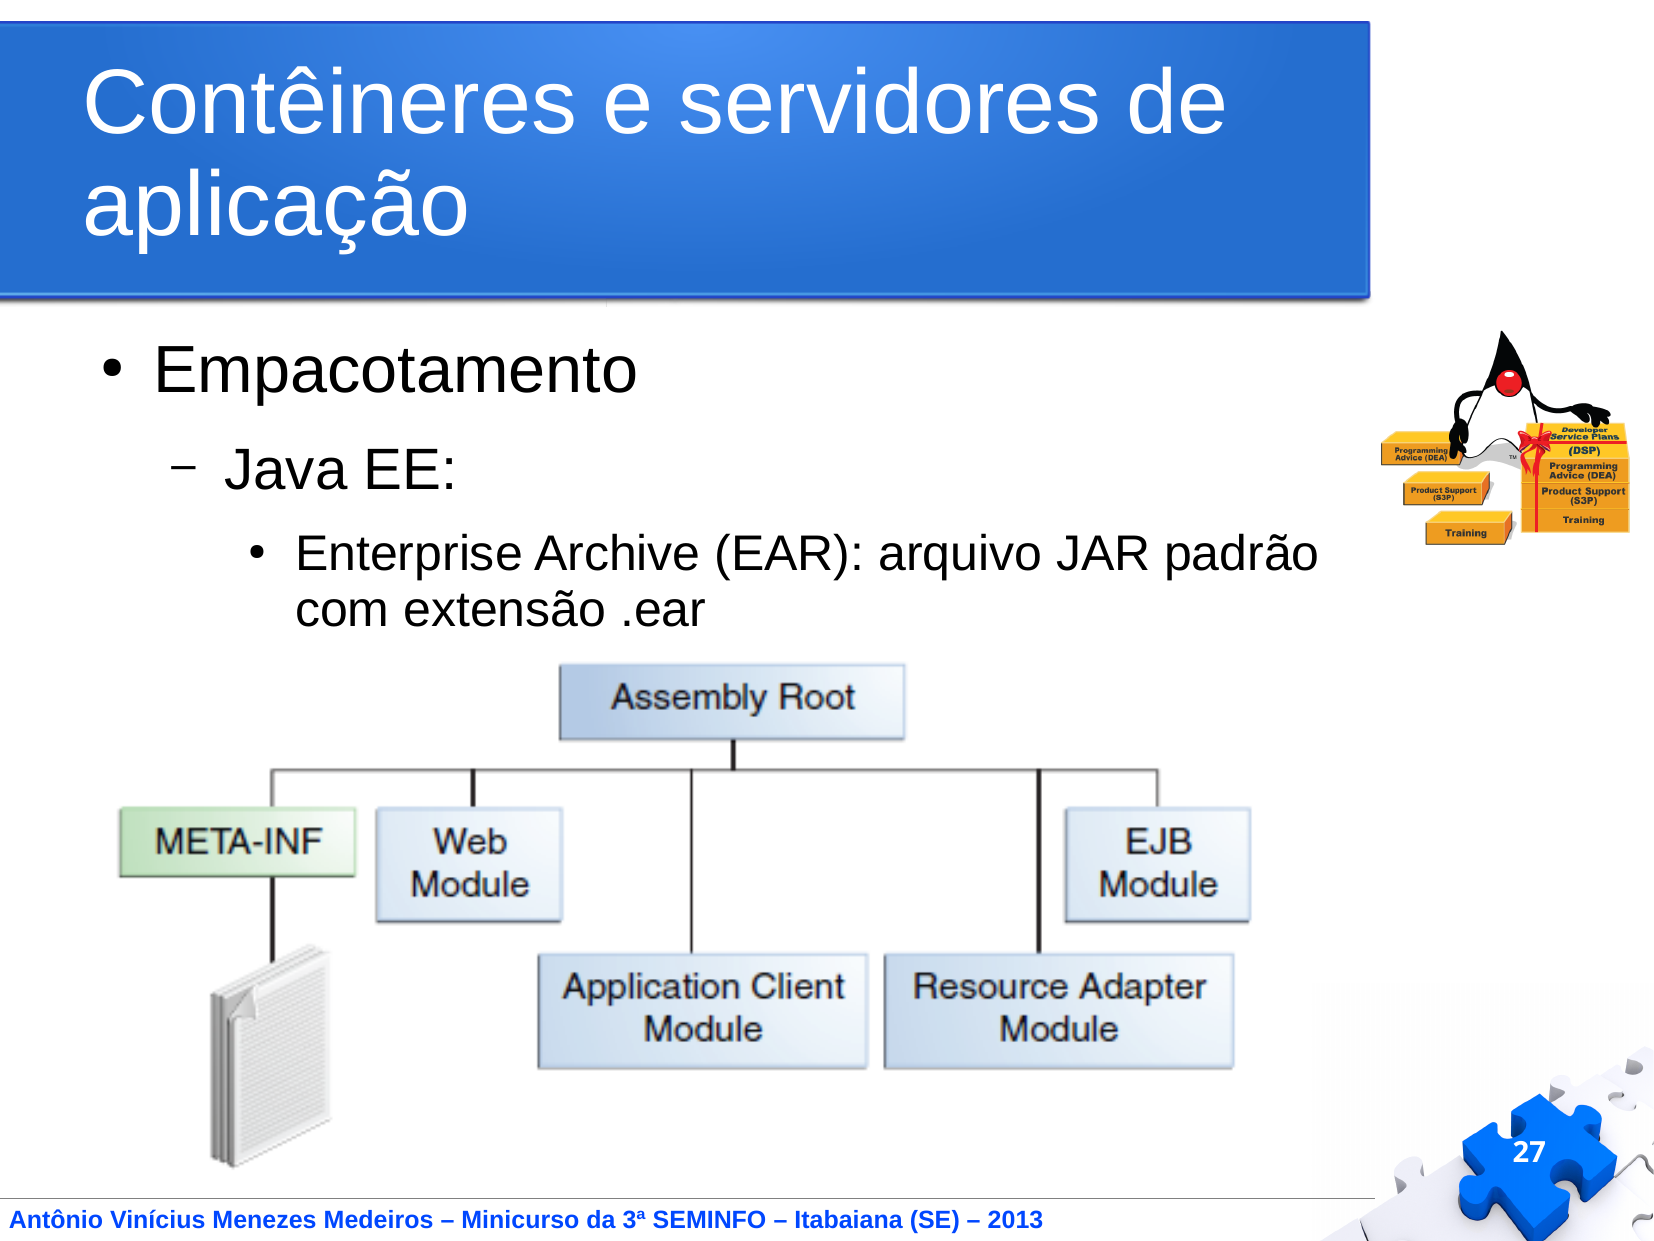

# Contêineres e servidores de aplicação
Empacotamento
Java EE:
Enterprise Archive (EAR): arquivo JAR padrão com extensão .ear
27